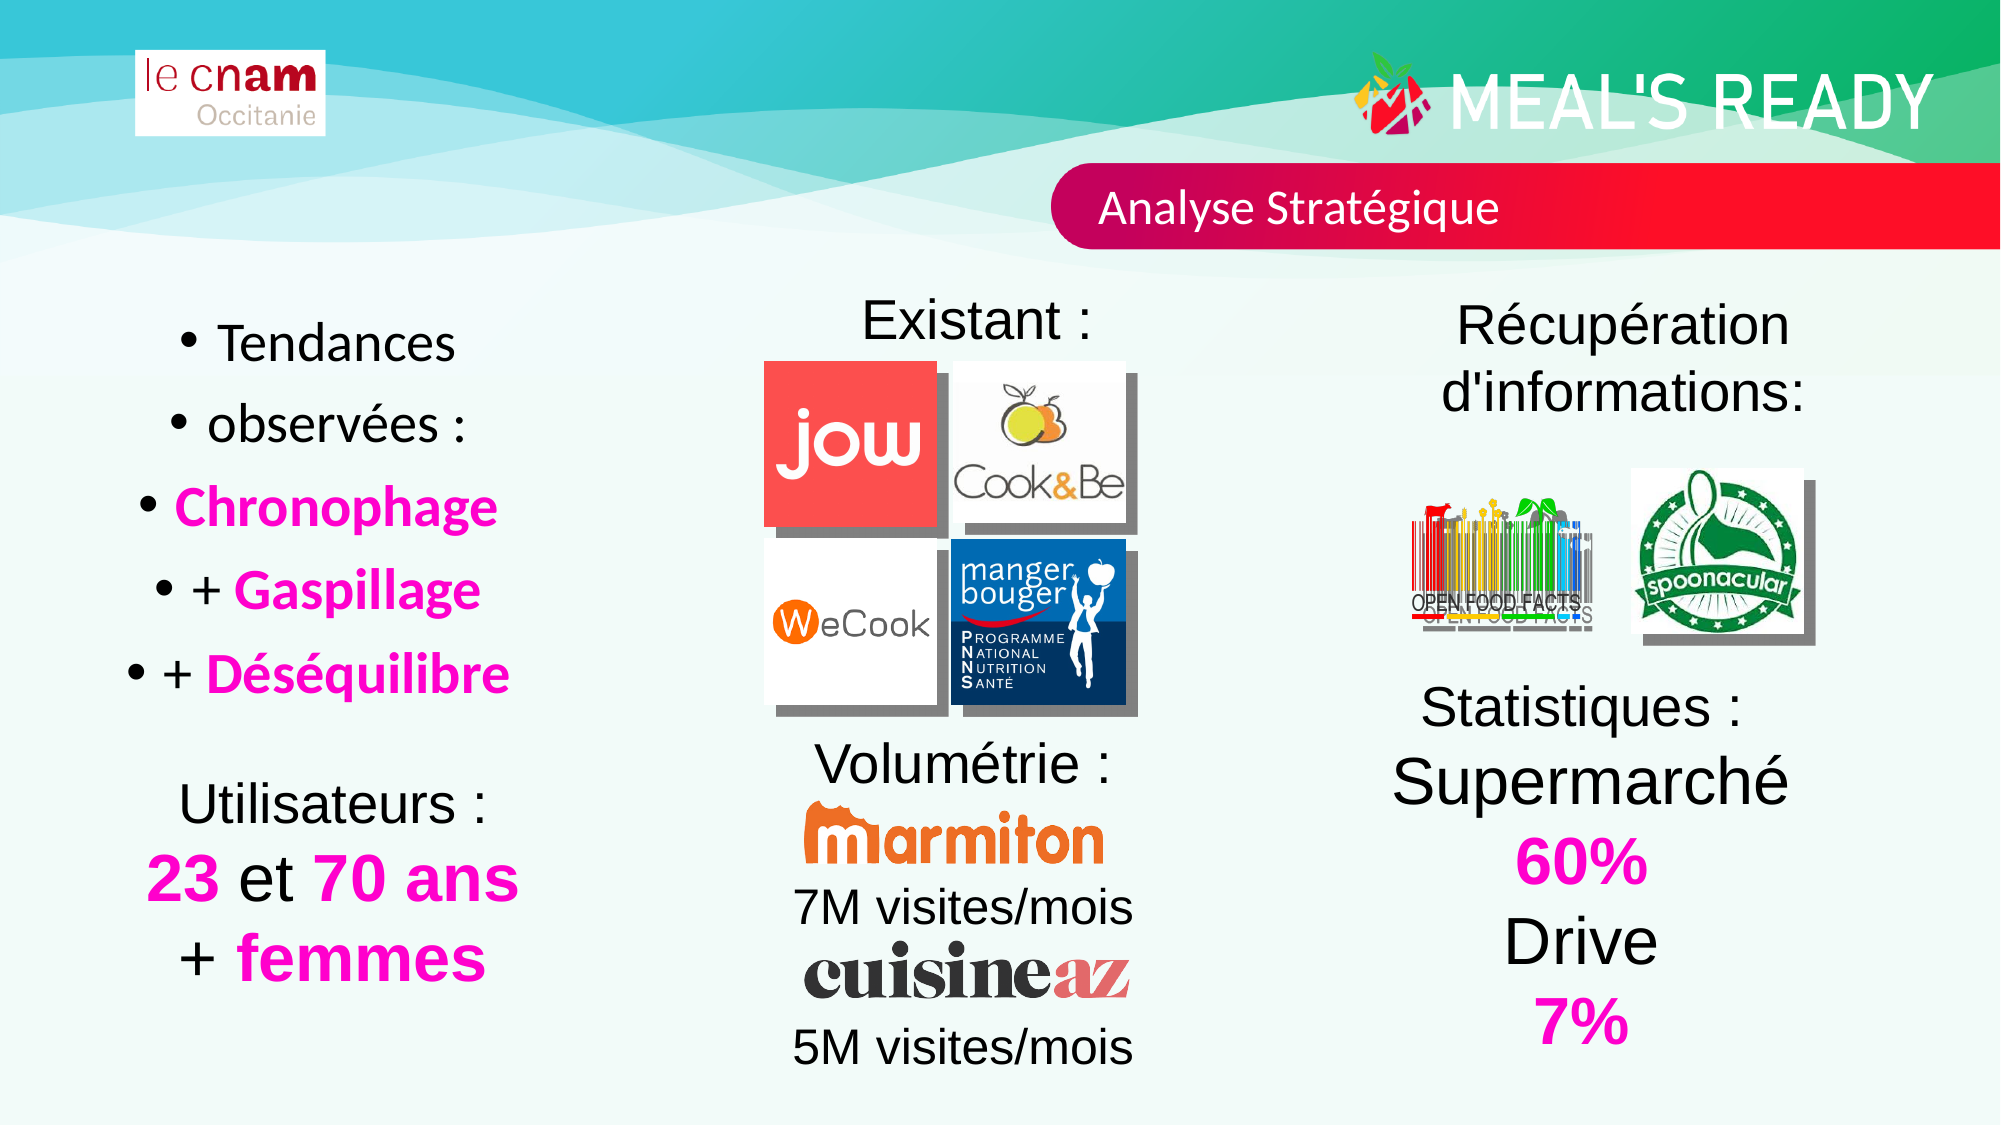

Analyse Stratégique
Existant :
Récupération d'informations:
Tendances
observées :
Chronophage
+ Gaspillage
+ Déséquilibre
Statistiques :
 Supermarché
60%
Drive
7%
Utilisateurs :
23 et 70 ans
+ femmes
Volumétrie :
7M visites/mois
5M visites/mois